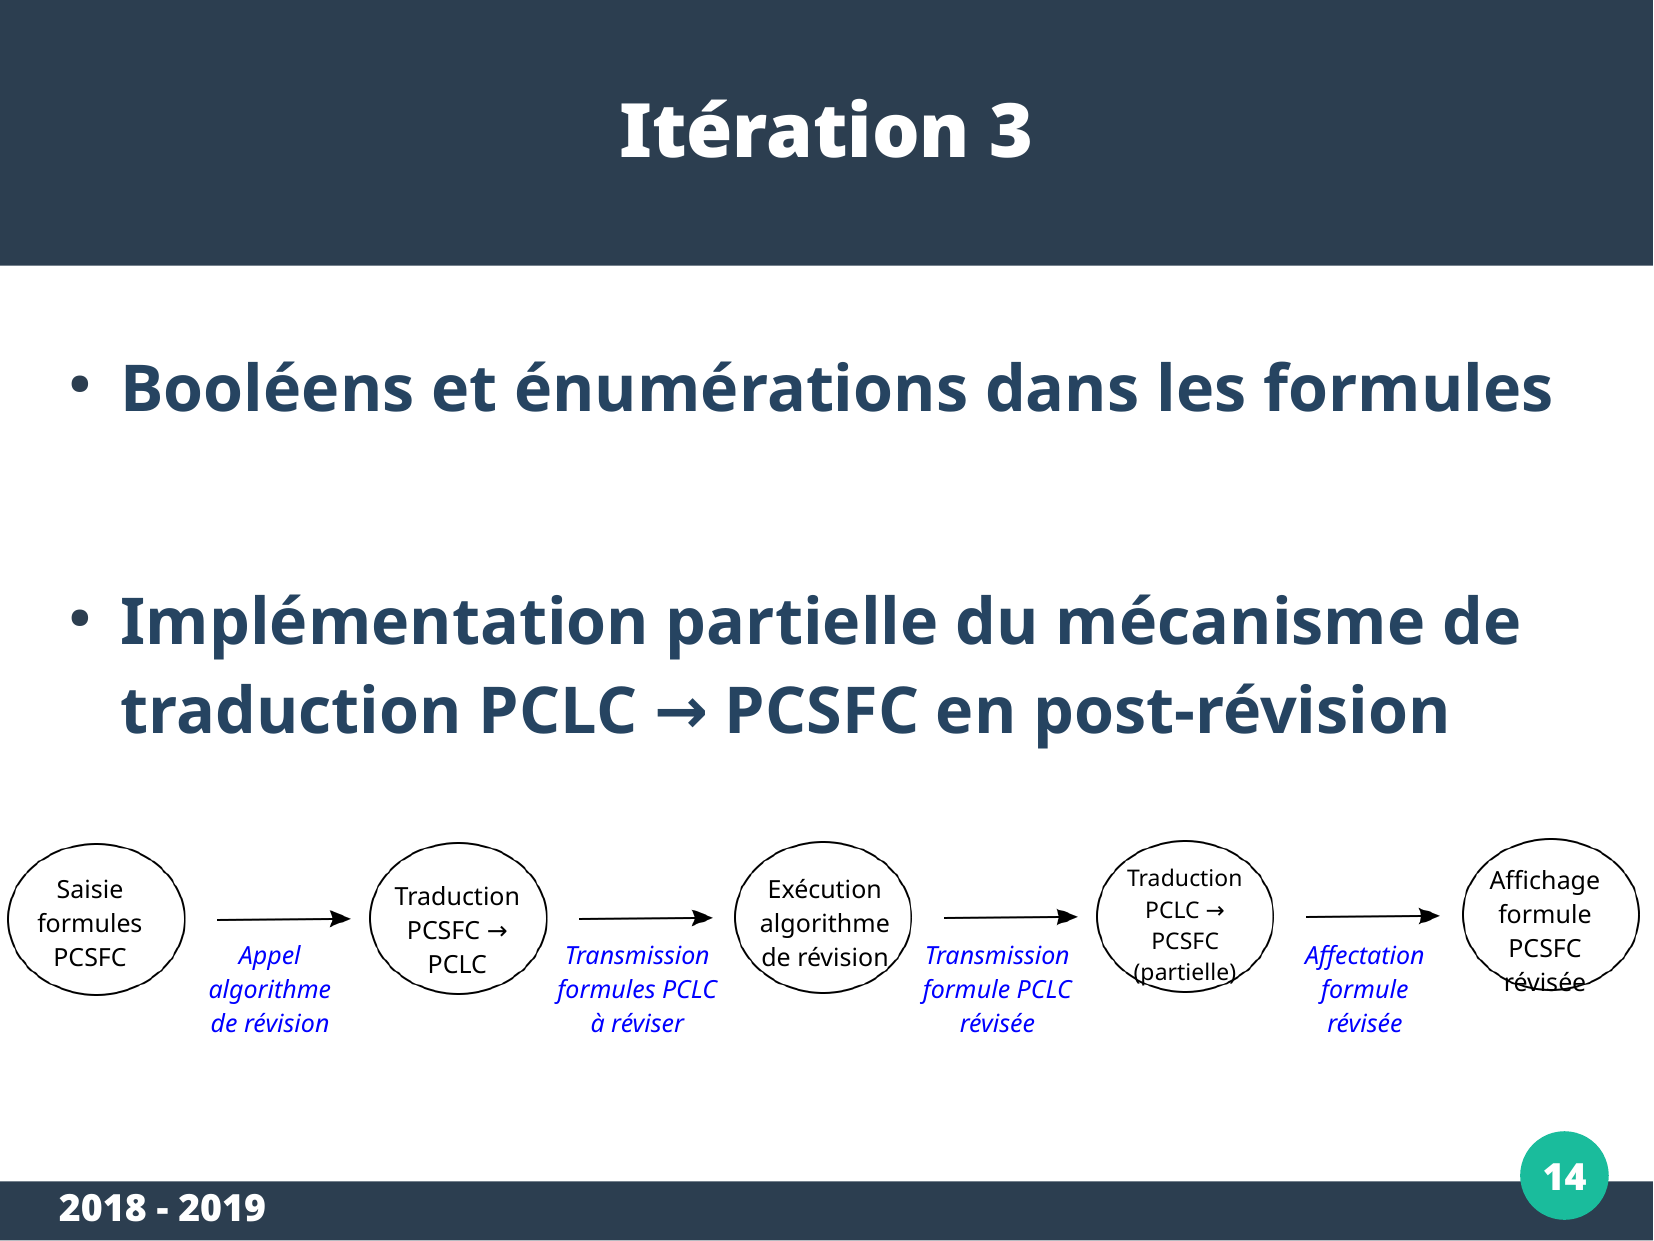

# Itération 3
Booléens et énumérations dans les formules
Implémentation partielle du mécanisme de traduction PCLC → PCSFC en post-révision
Traduction PCLC → PCSFC (partielle)
Affichage formule PCSFC révisée
Saisie formules PCSFC
Exécution algorithme de révision
Traduction PCSFC → PCLC
Appel algorithme de révision
Transmission formules PCLC à réviser
Transmission formule PCLC révisée
Affectation formule révisée
14
2018 - 2019